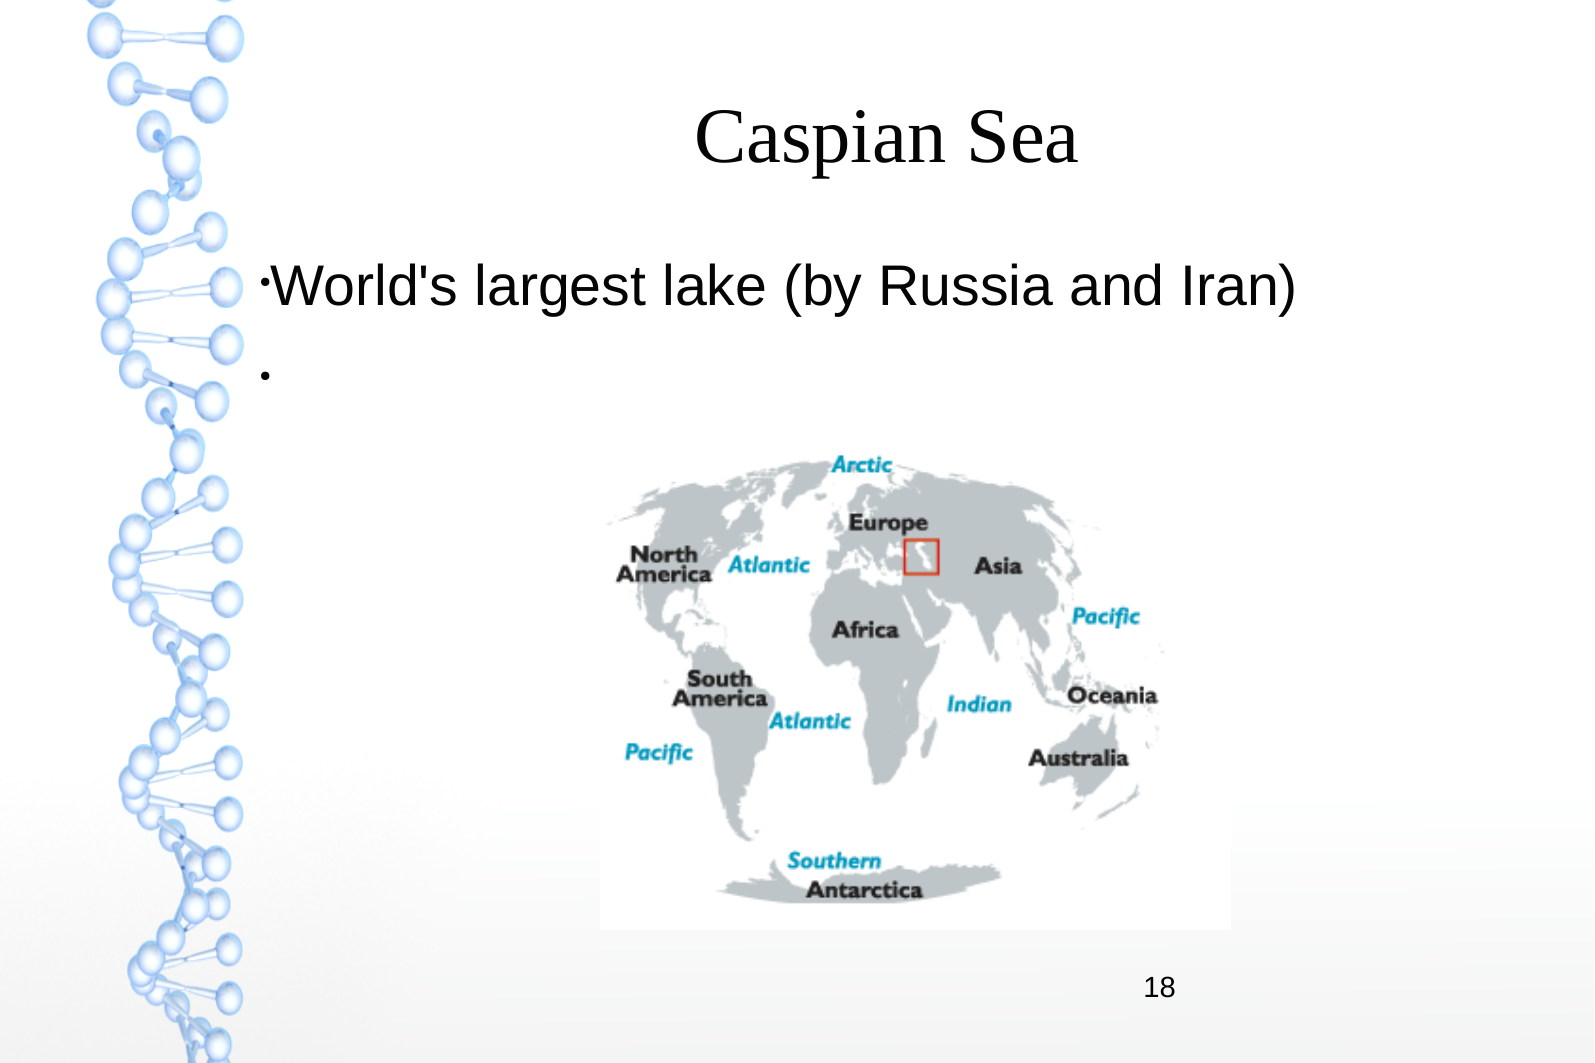

# Caspian Sea
World's largest lake (by Russia and Iran)